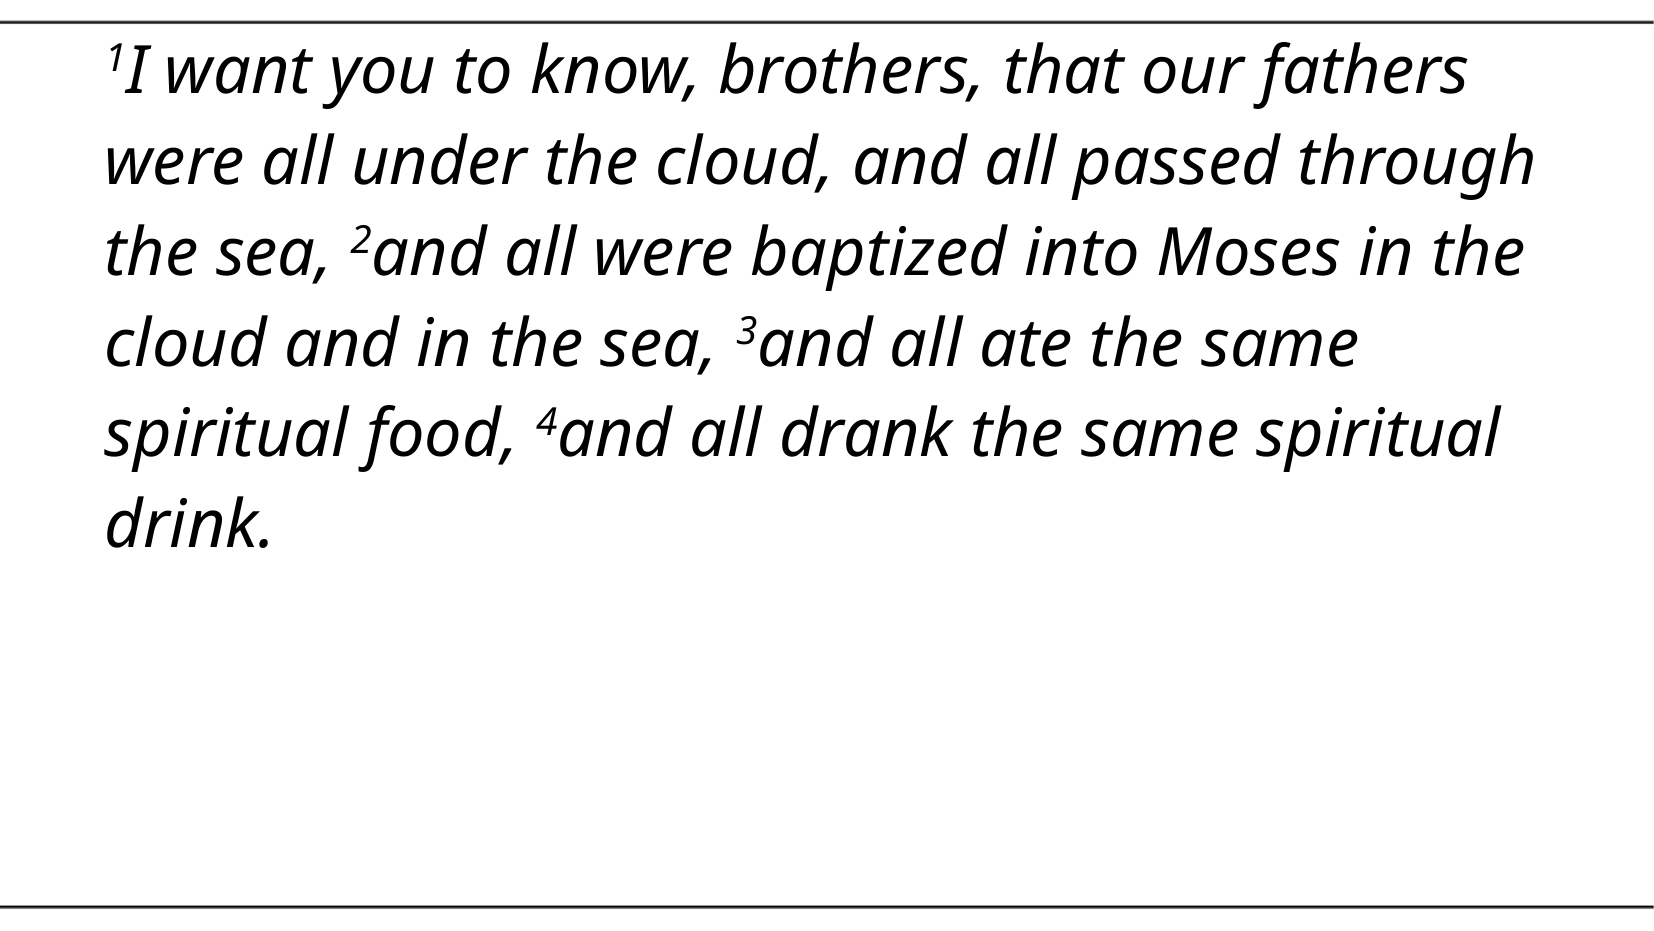

1I want you to know, brothers, that our fathers were all under the cloud, and all passed through the sea, 2and all were baptized into Moses in the cloud and in the sea, 3and all ate the same spiritual food, 4and all drank the same spiritual drink.